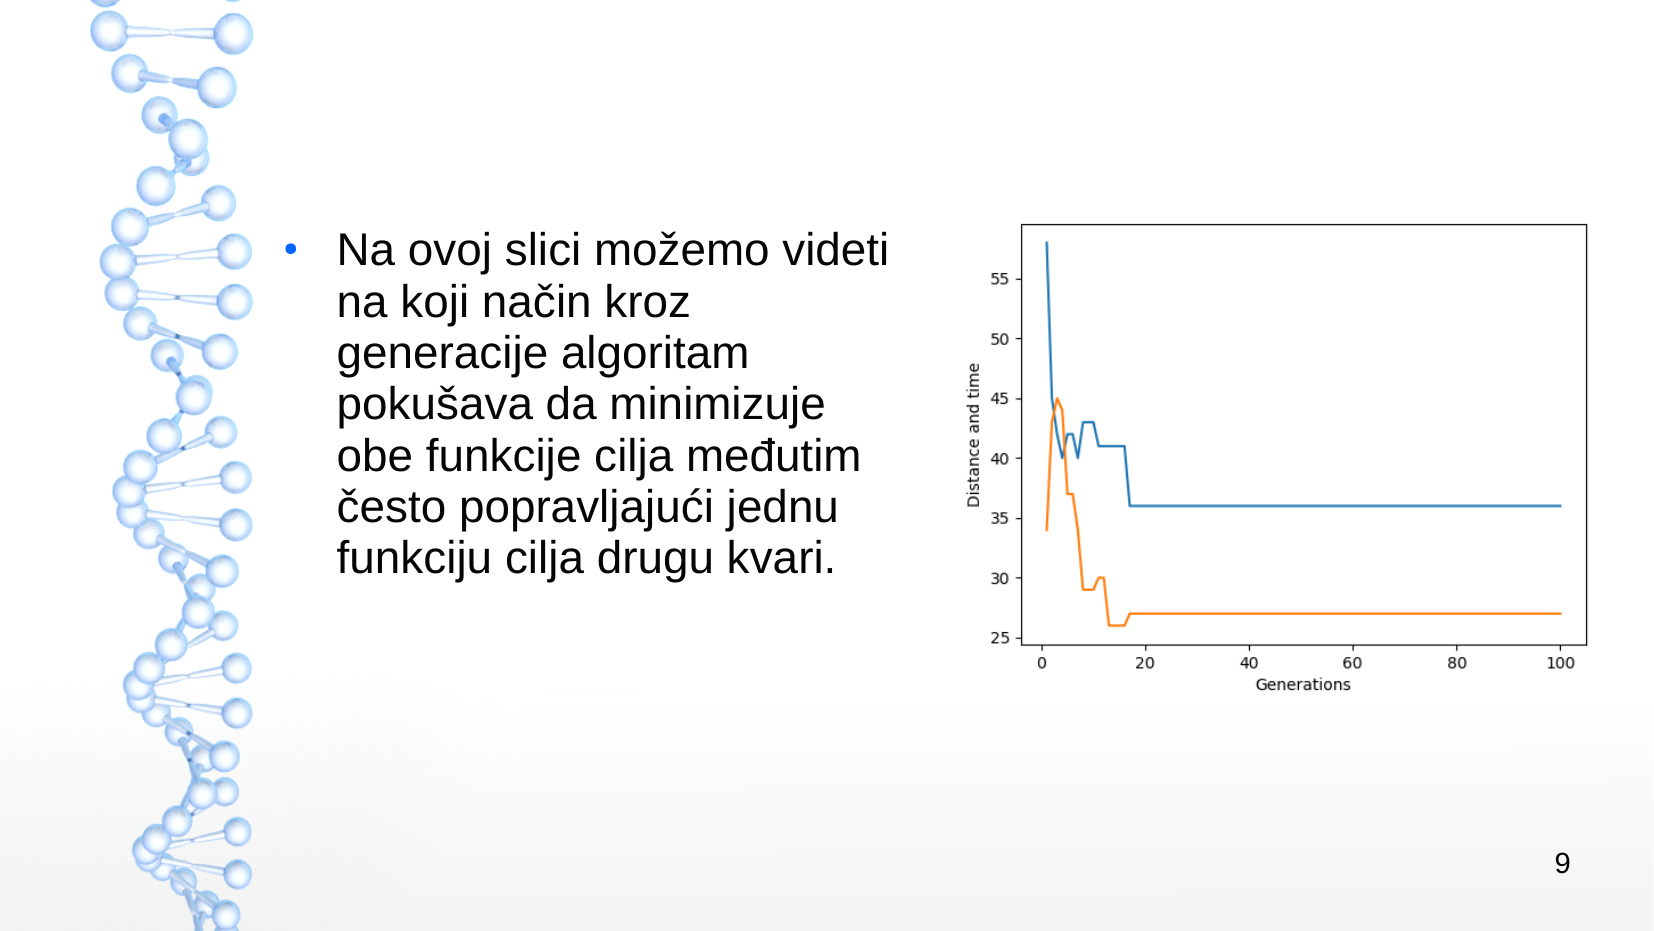

# Na ovoj slici možemo videti na koji način kroz generacije algoritam pokušava da minimizuje obe funkcije cilja međutim često popravljajući jednu funkciju cilja drugu kvari.
9